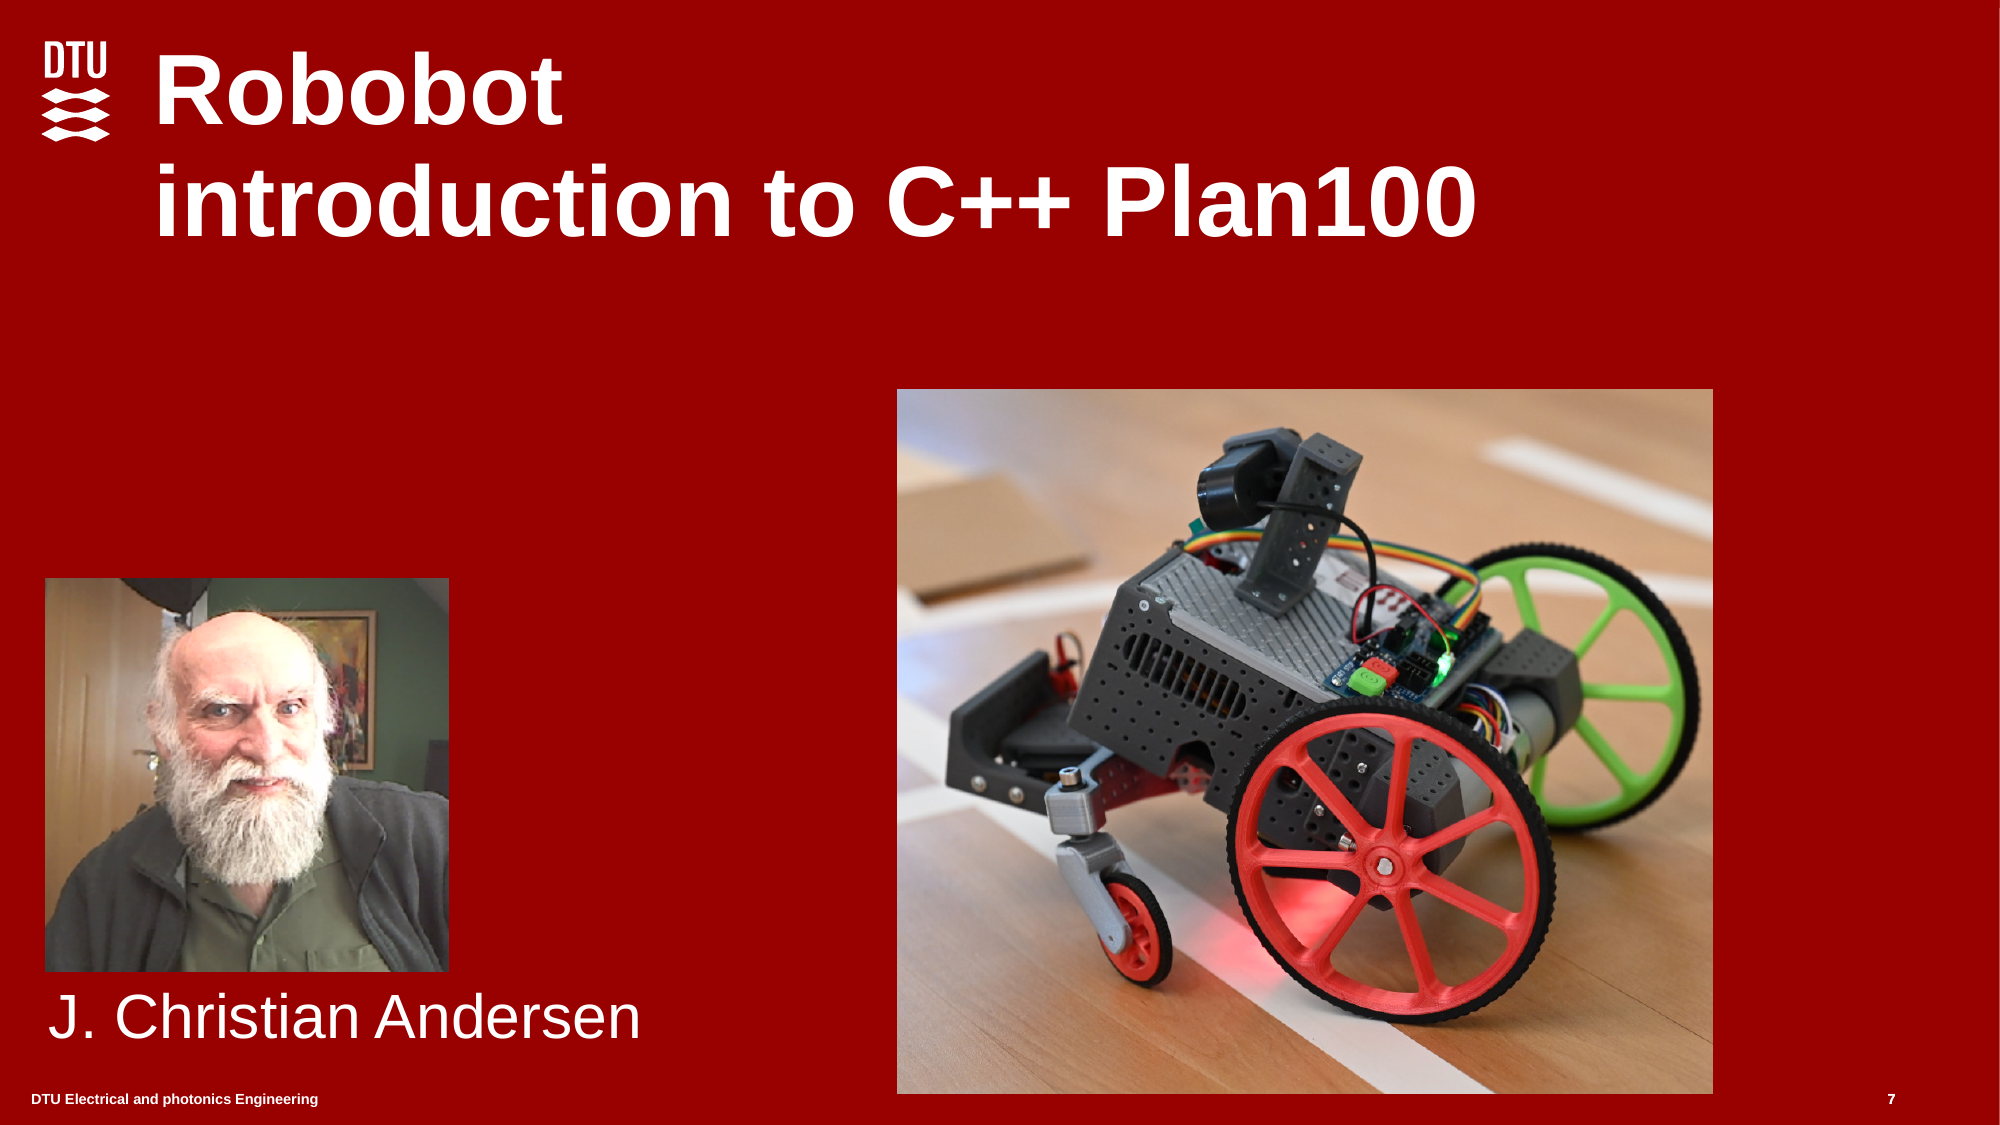

# Robobot introduction to C++ Plan100
J. Christian Andersen
7